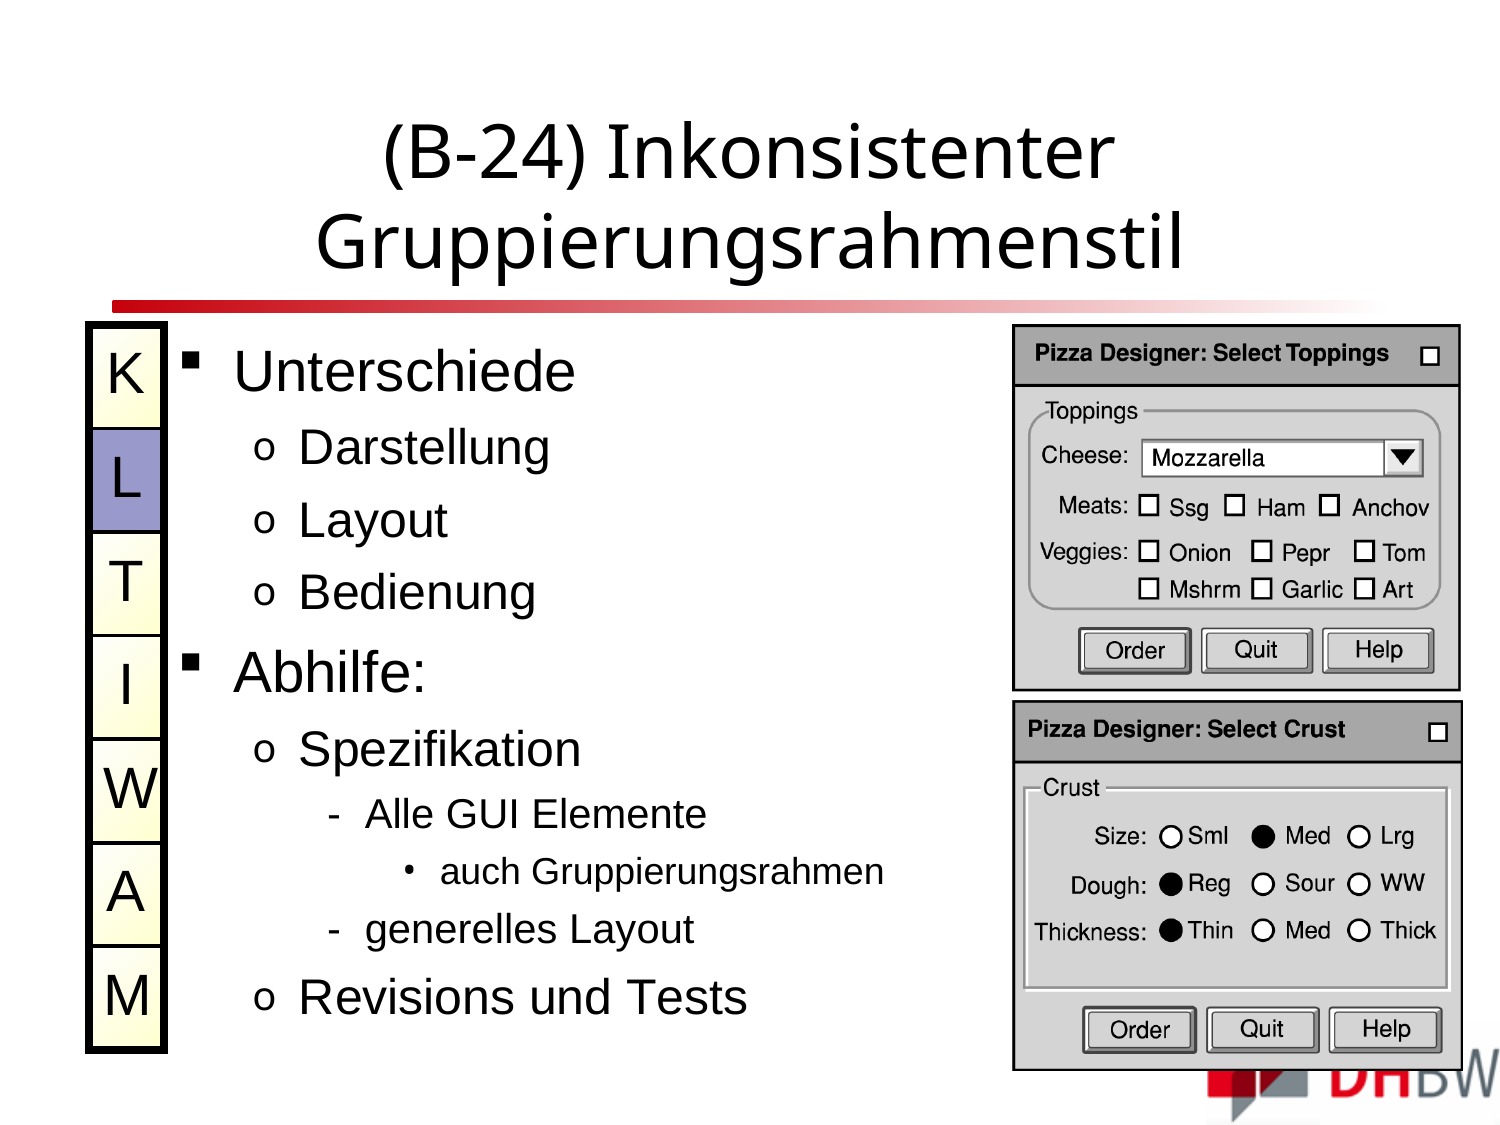

# (B-24) Inkonsistenter Gruppierungsrahmenstil
| K |
| --- |
| L |
| T |
| I |
| W |
| A |
| M |
Unterschiede
Darstellung
Layout
Bedienung
Abhilfe:
Spezifikation
Alle GUI Elemente
auch Gruppierungsrahmen
generelles Layout
Revisions und Tests